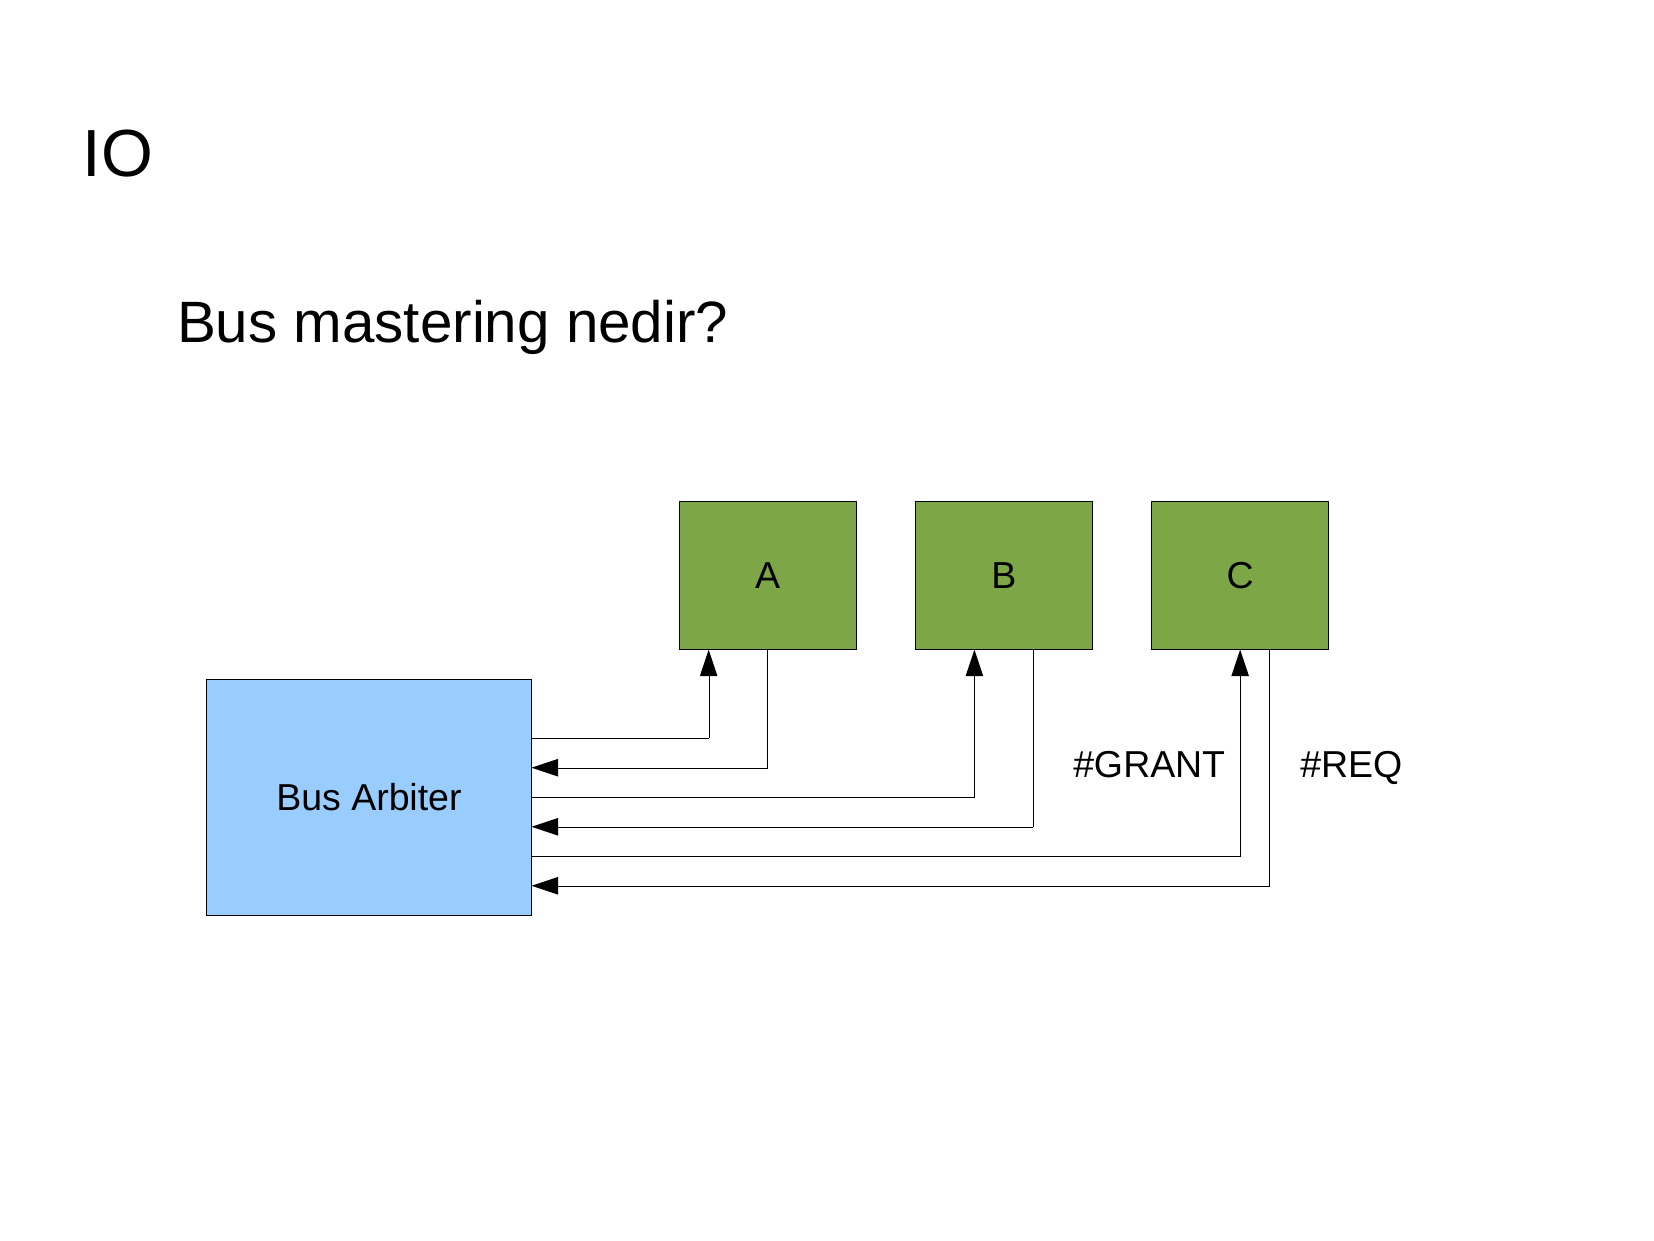

# IO
Bus mastering nedir?
A
B
C
Bus Arbiter
#GRANT
#REQ